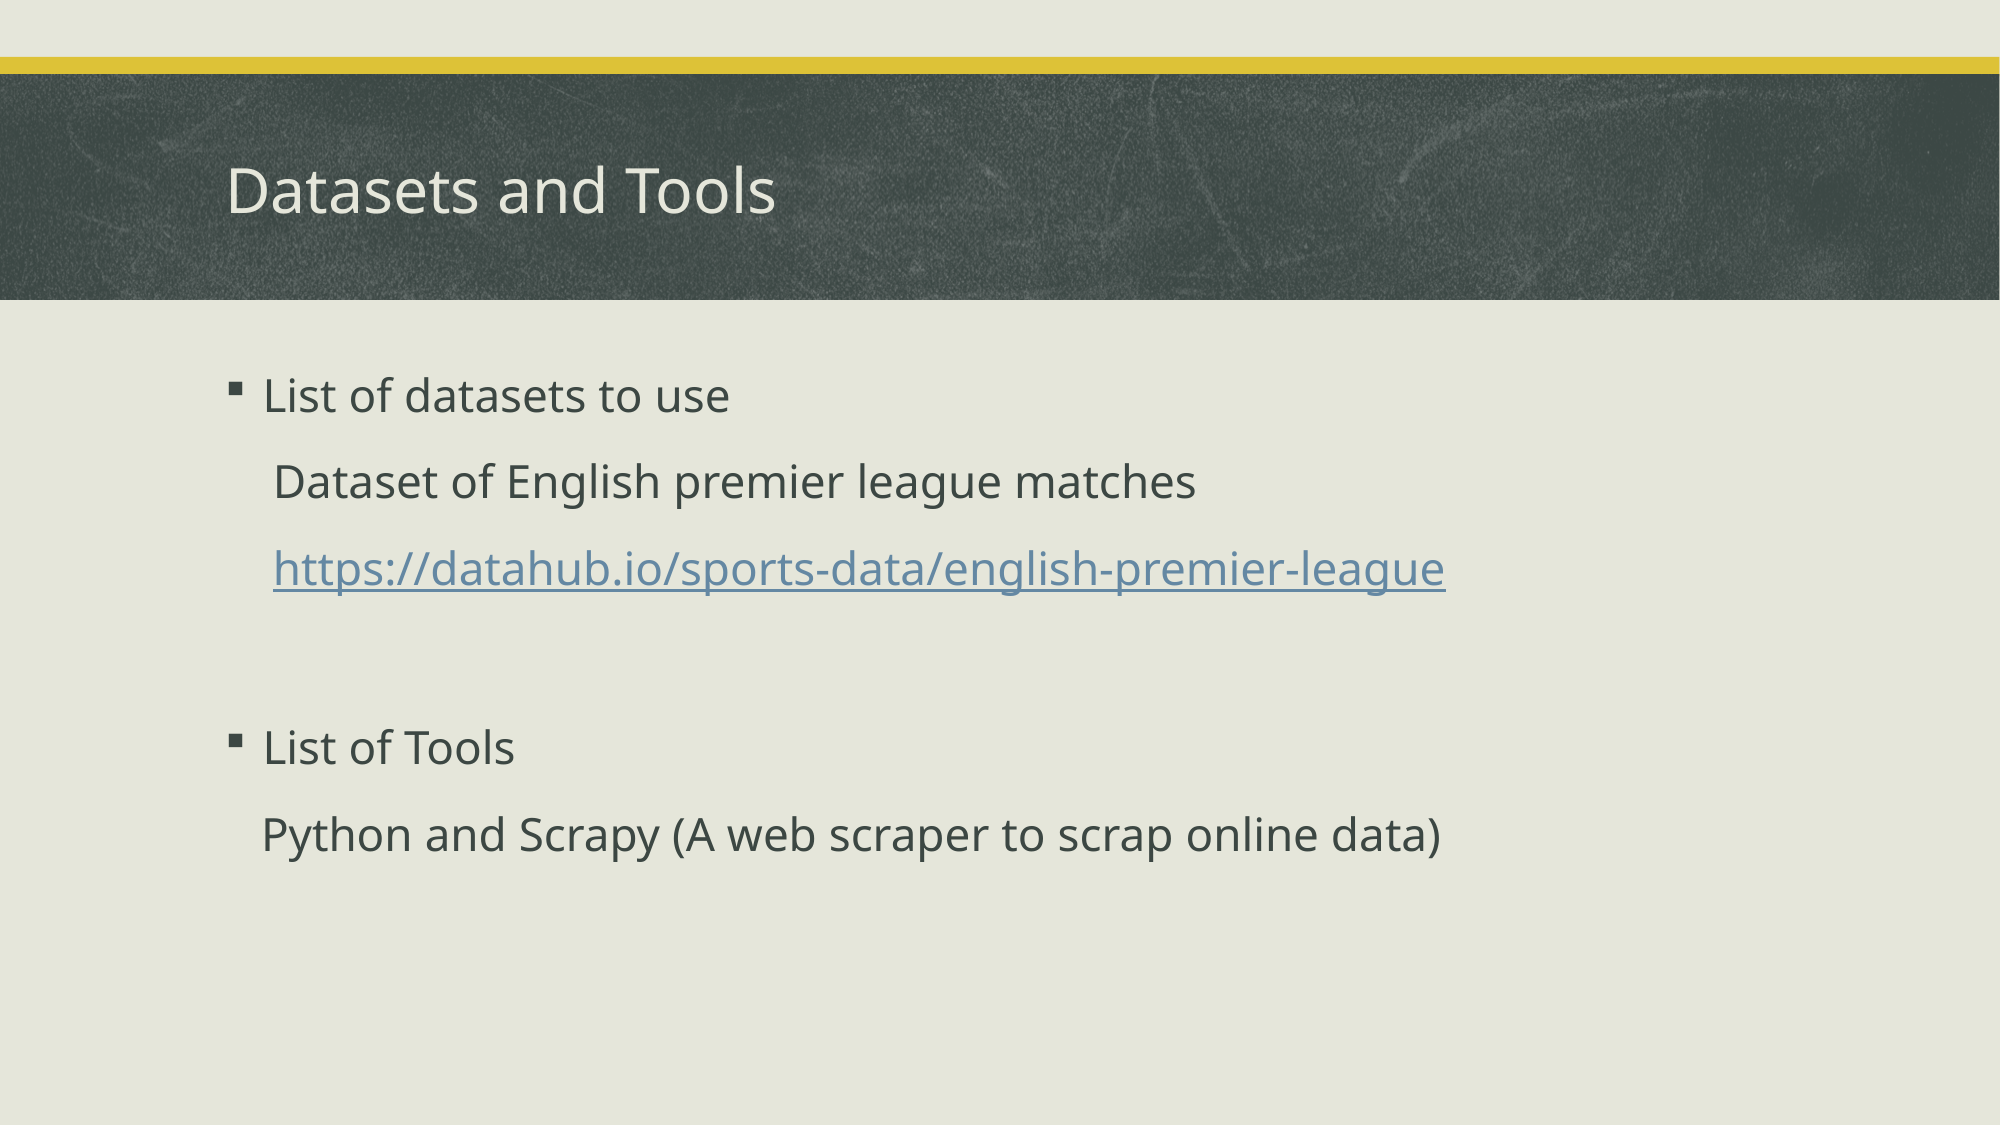

# Datasets and Tools
List of datasets to use
 Dataset of English premier league matches
 https://datahub.io/sports-data/english-premier-league
List of Tools
 Python and Scrapy (A web scraper to scrap online data)